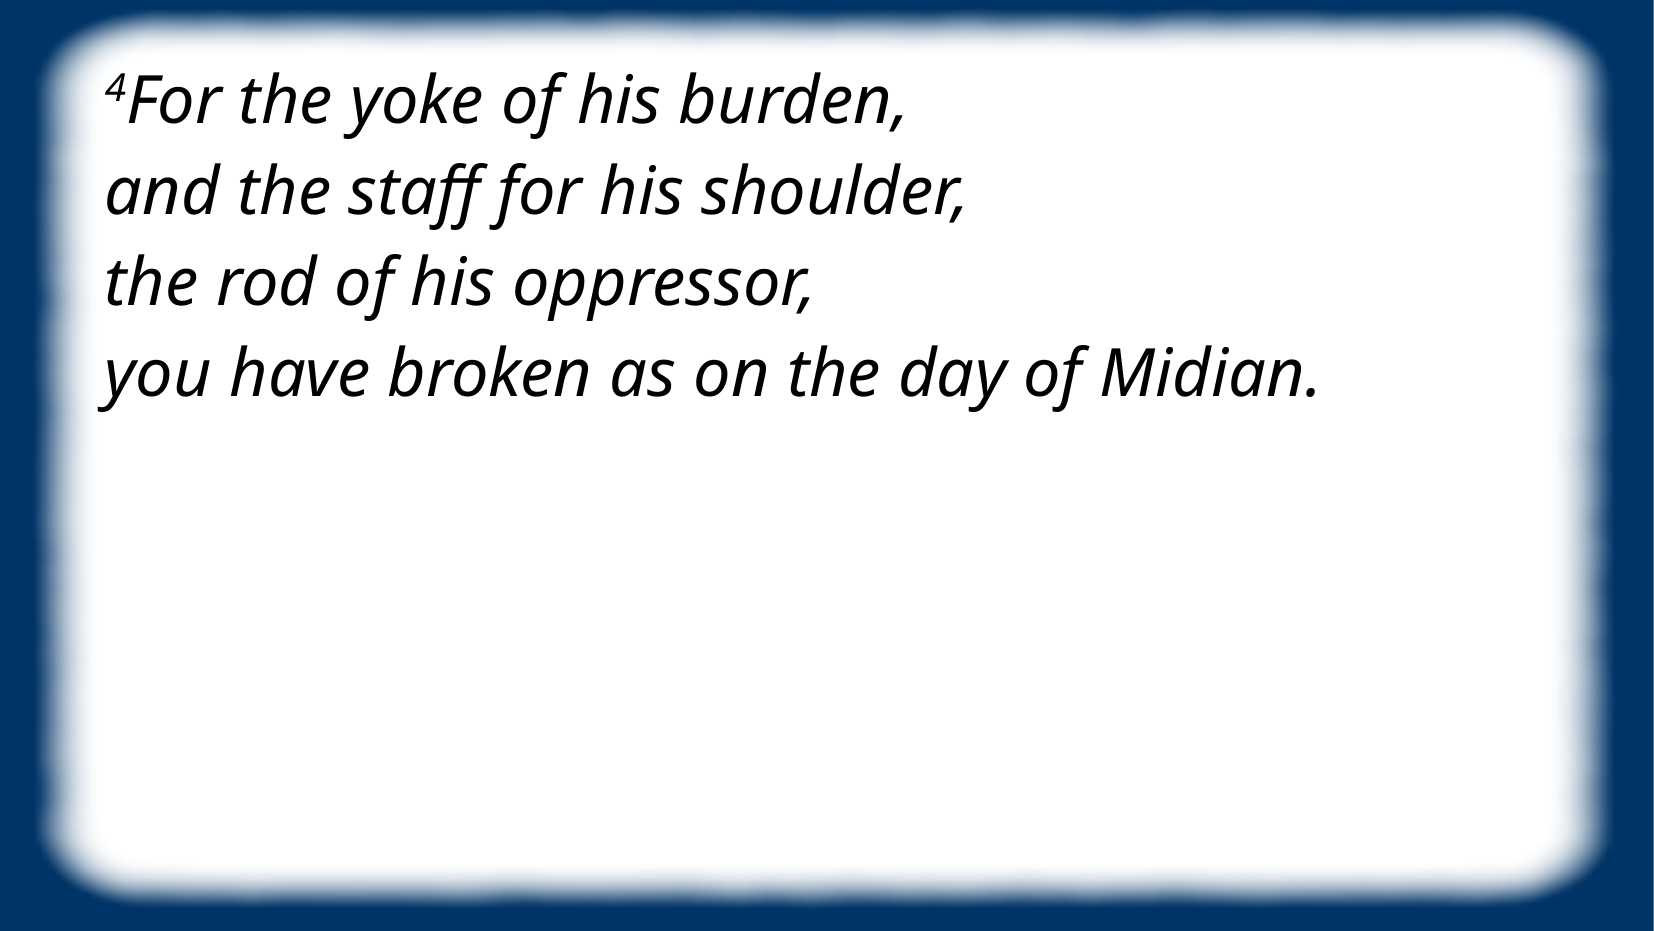

4For the yoke of his burden,
and the staff for his shoulder,
the rod of his oppressor,
you have broken as on the day of Midian.